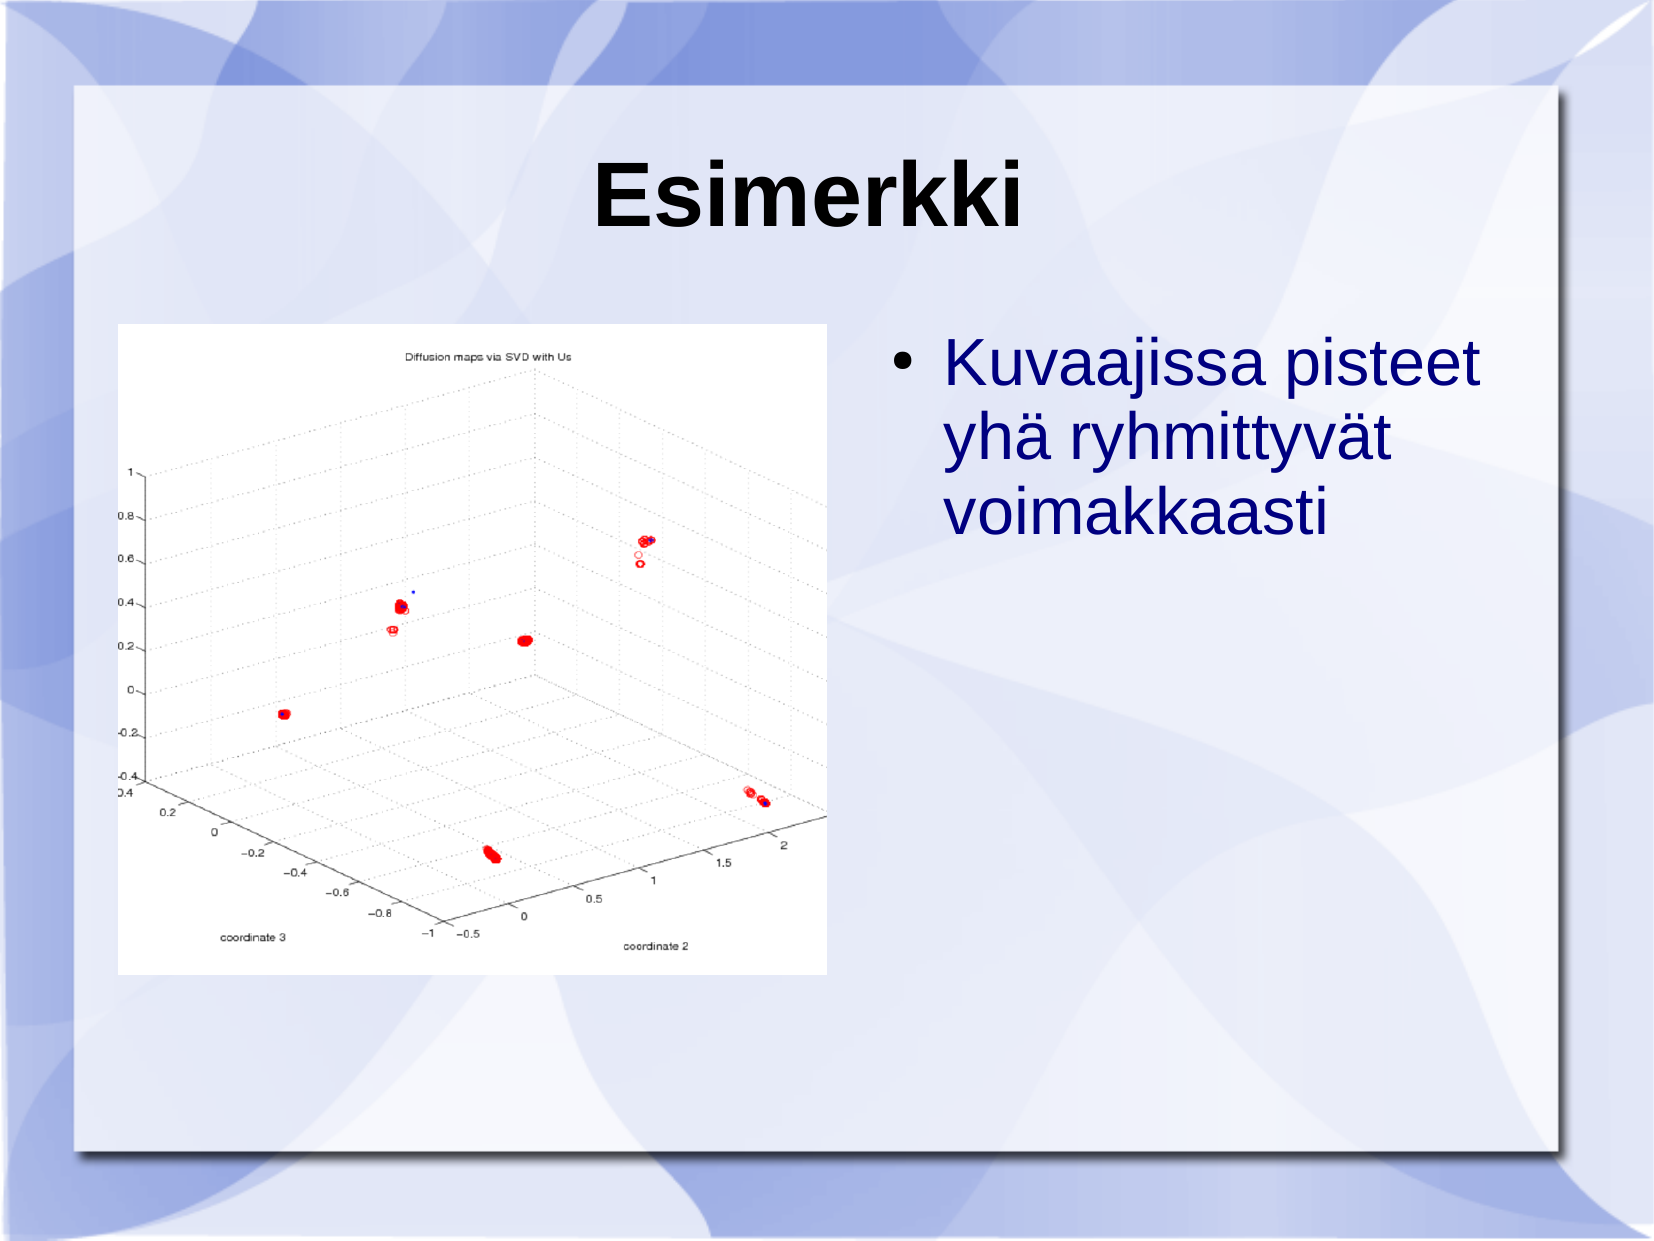

# Esimerkki
Kuvaajissa pisteet yhä ryhmittyvät voimakkaasti